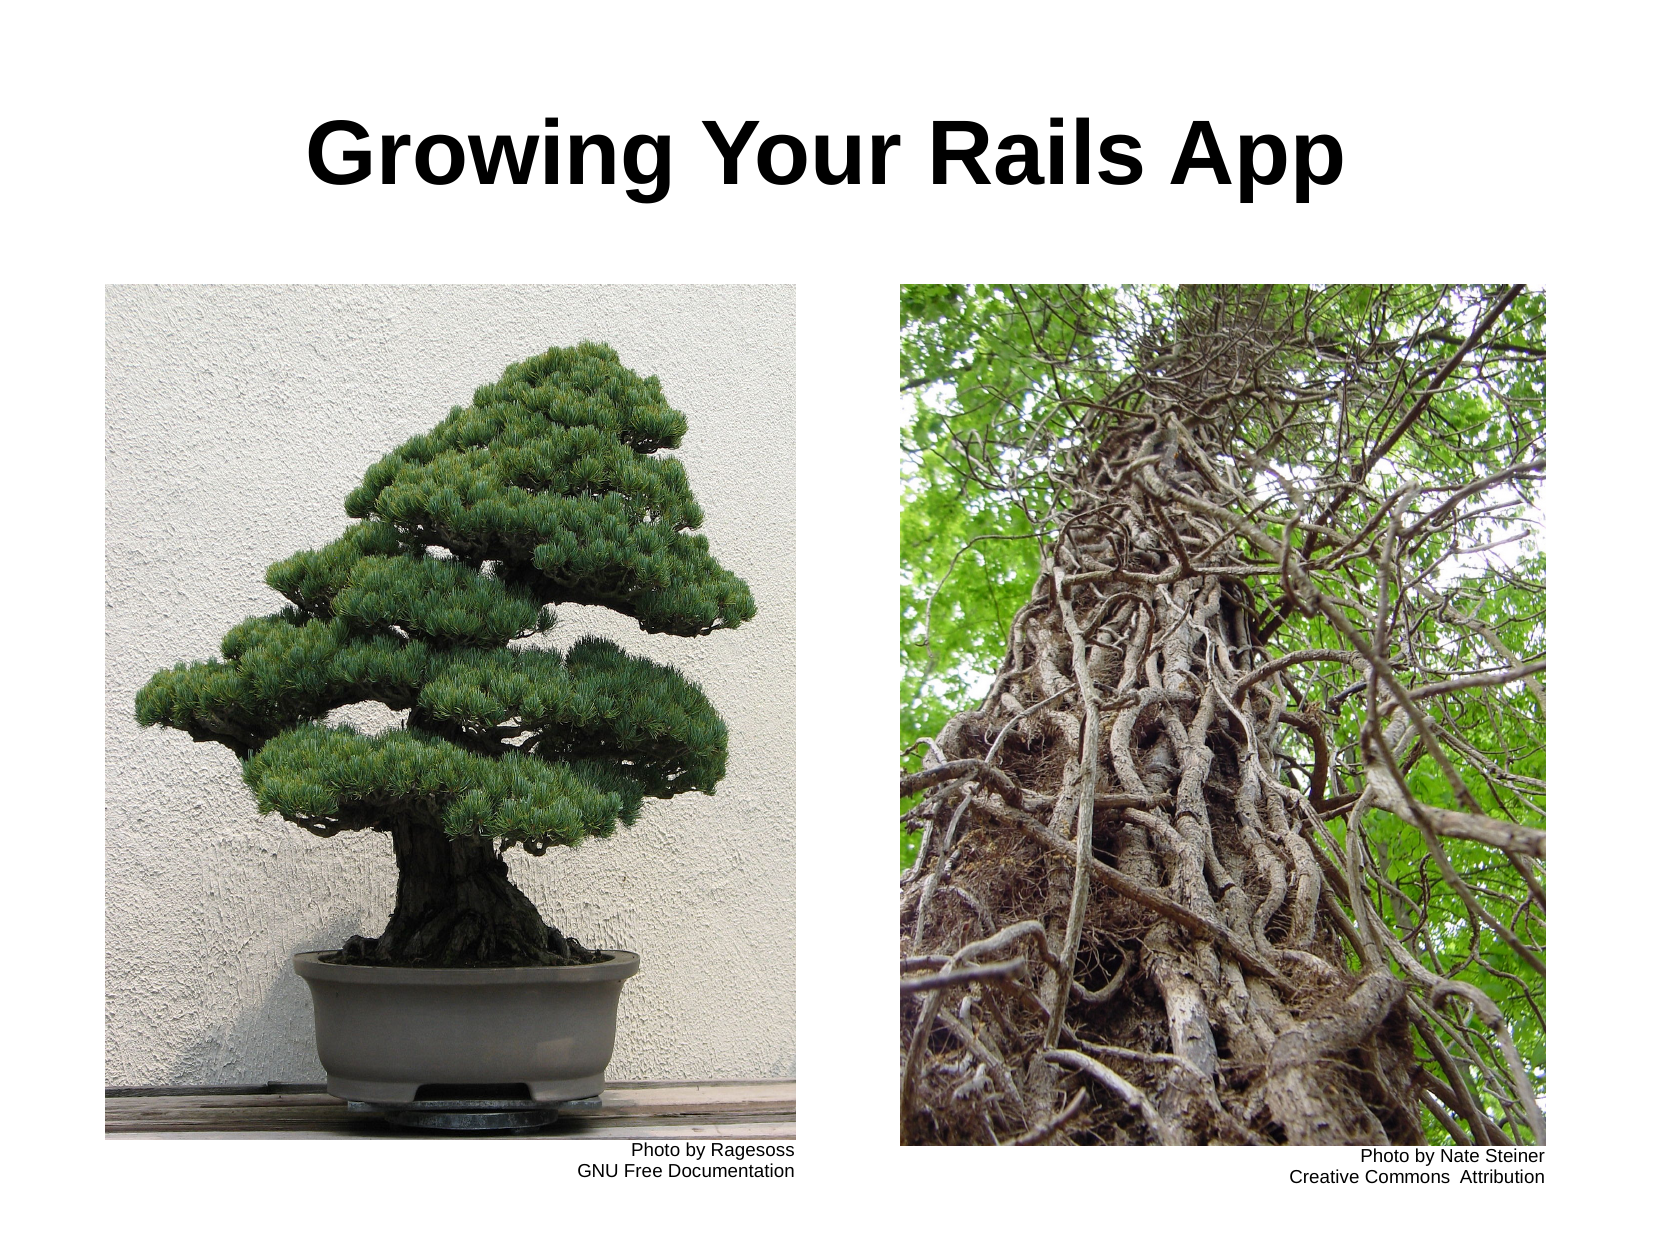

# Growing Your Rails App
Photo by Ragesoss
GNU Free Documentation
Photo by Nate Steiner
Creative Commons Attribution